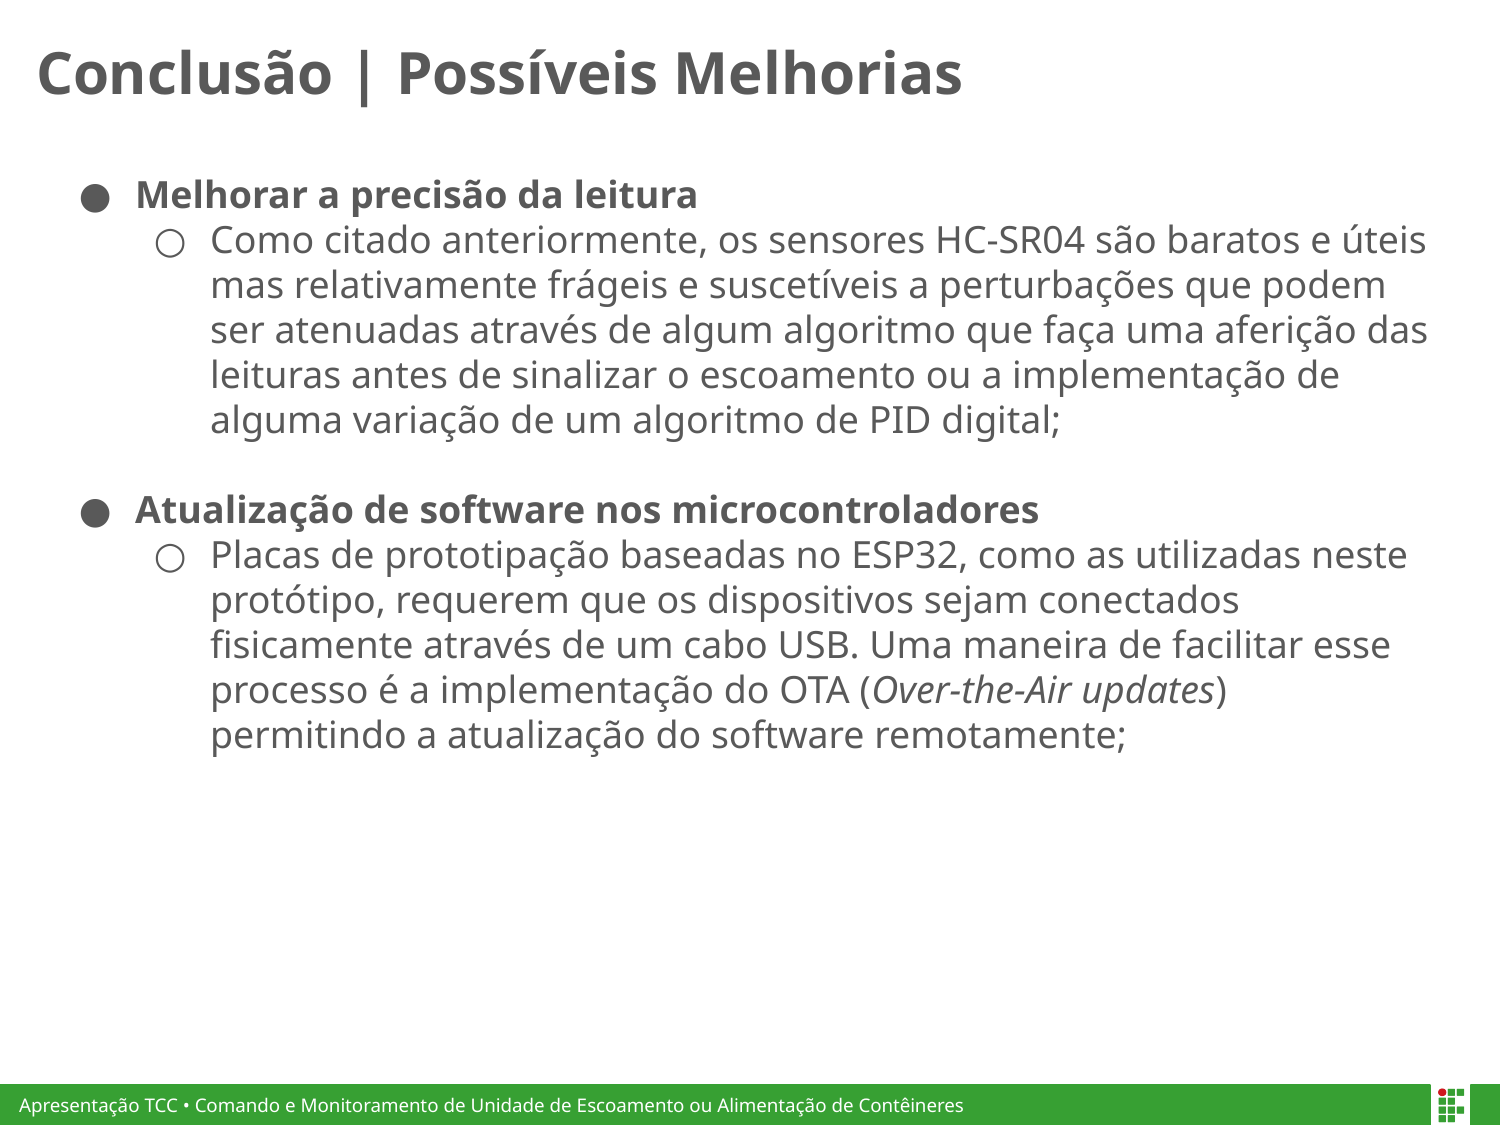

Conclusão | Possíveis Melhorias
Melhorar a precisão da leitura
Como citado anteriormente, os sensores HC-SR04 são baratos e úteis mas relativamente frágeis e suscetíveis a perturbações que podem ser atenuadas através de algum algoritmo que faça uma aferição das leituras antes de sinalizar o escoamento ou a implementação de alguma variação de um algoritmo de PID digital;
Atualização de software nos microcontroladores
Placas de prototipação baseadas no ESP32, como as utilizadas neste protótipo, requerem que os dispositivos sejam conectados fisicamente através de um cabo USB. Uma maneira de facilitar esse processo é a implementação do OTA (Over-the-Air updates) permitindo a atualização do software remotamente;
Apresentação TCC • Comando e Monitoramento de Unidade de Escoamento ou Alimentação de Contêineres